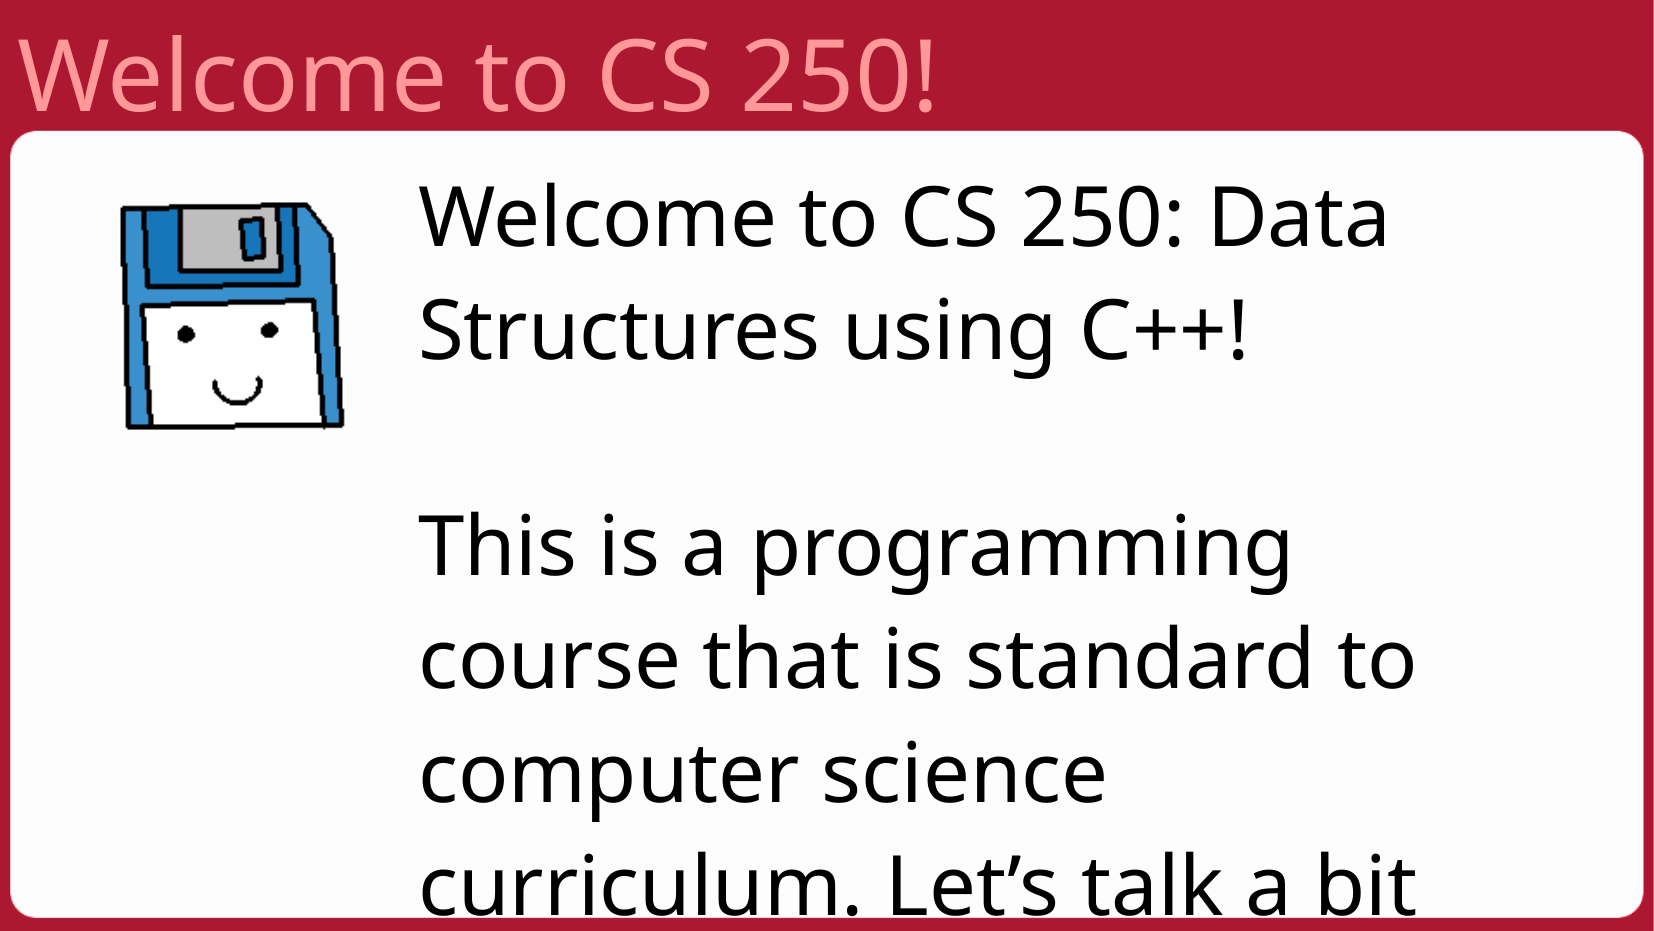

# Welcome to CS 250!
Welcome to CS 250: Data Structures using C++!
This is a programming course that is standard to computer science curriculum. Let’s talk a bit about what we will be doing this semester!